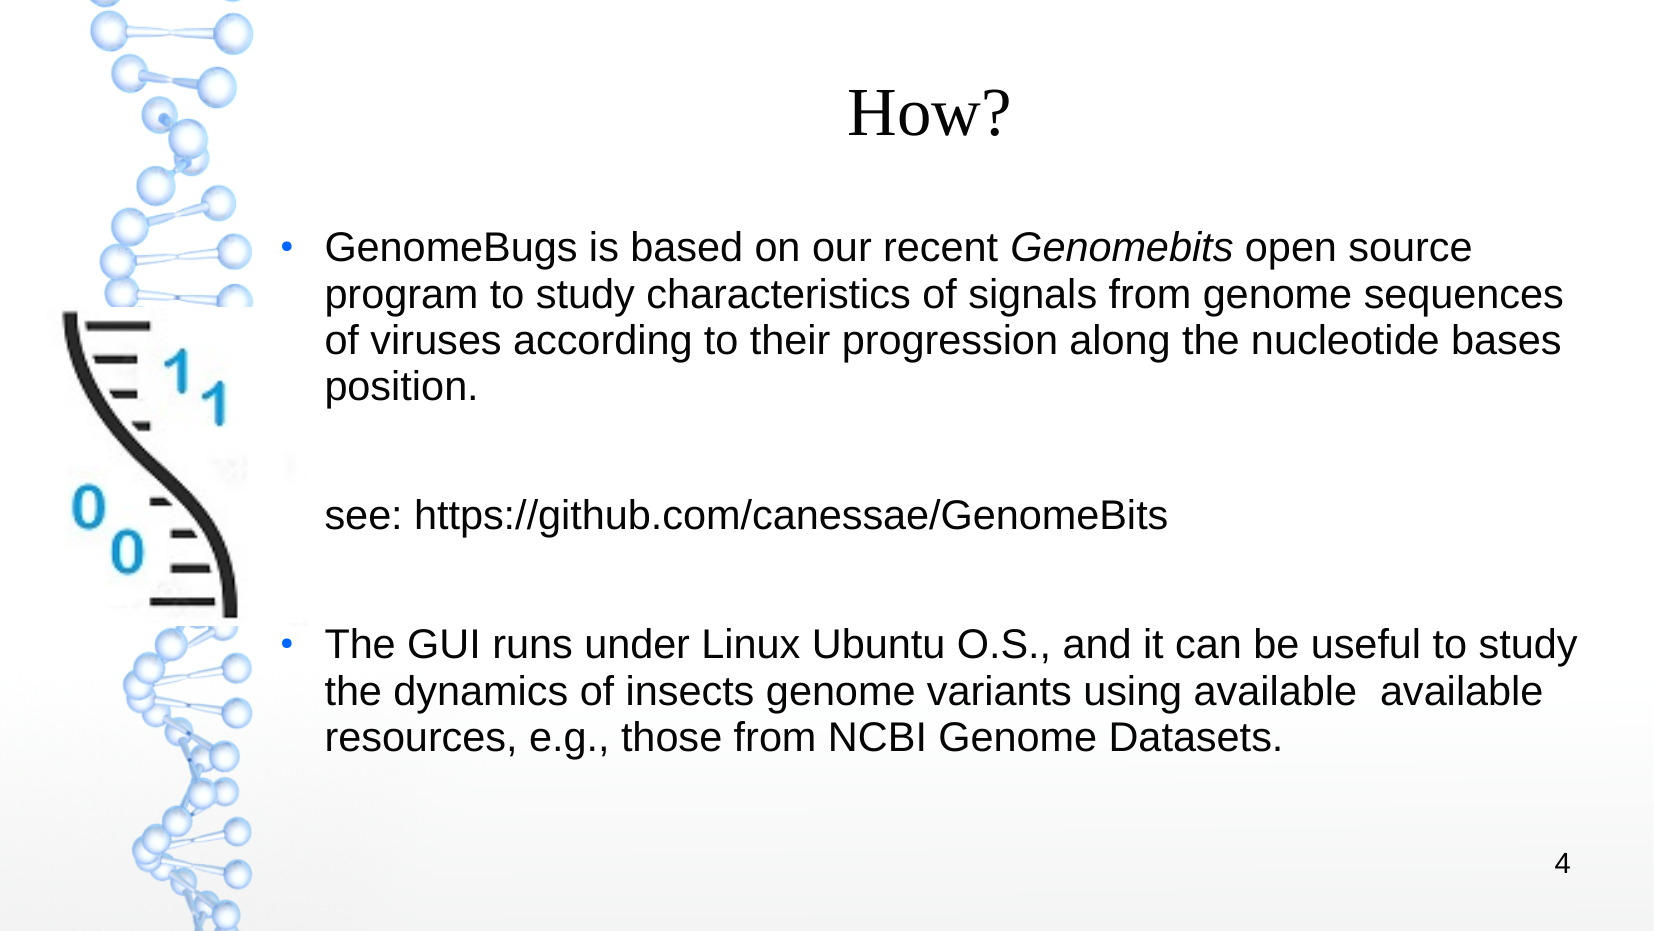

# How?
GenomeBugs is based on our recent Genomebits open source program to study characteristics of signals from genome sequences of viruses according to their progression along the nucleotide bases position.
see: https://github.com/canessae/GenomeBits
The GUI runs under Linux Ubuntu O.S., and it can be useful to study the dynamics of insects genome variants using available available resources, e.g., those from NCBI Genome Datasets.
4